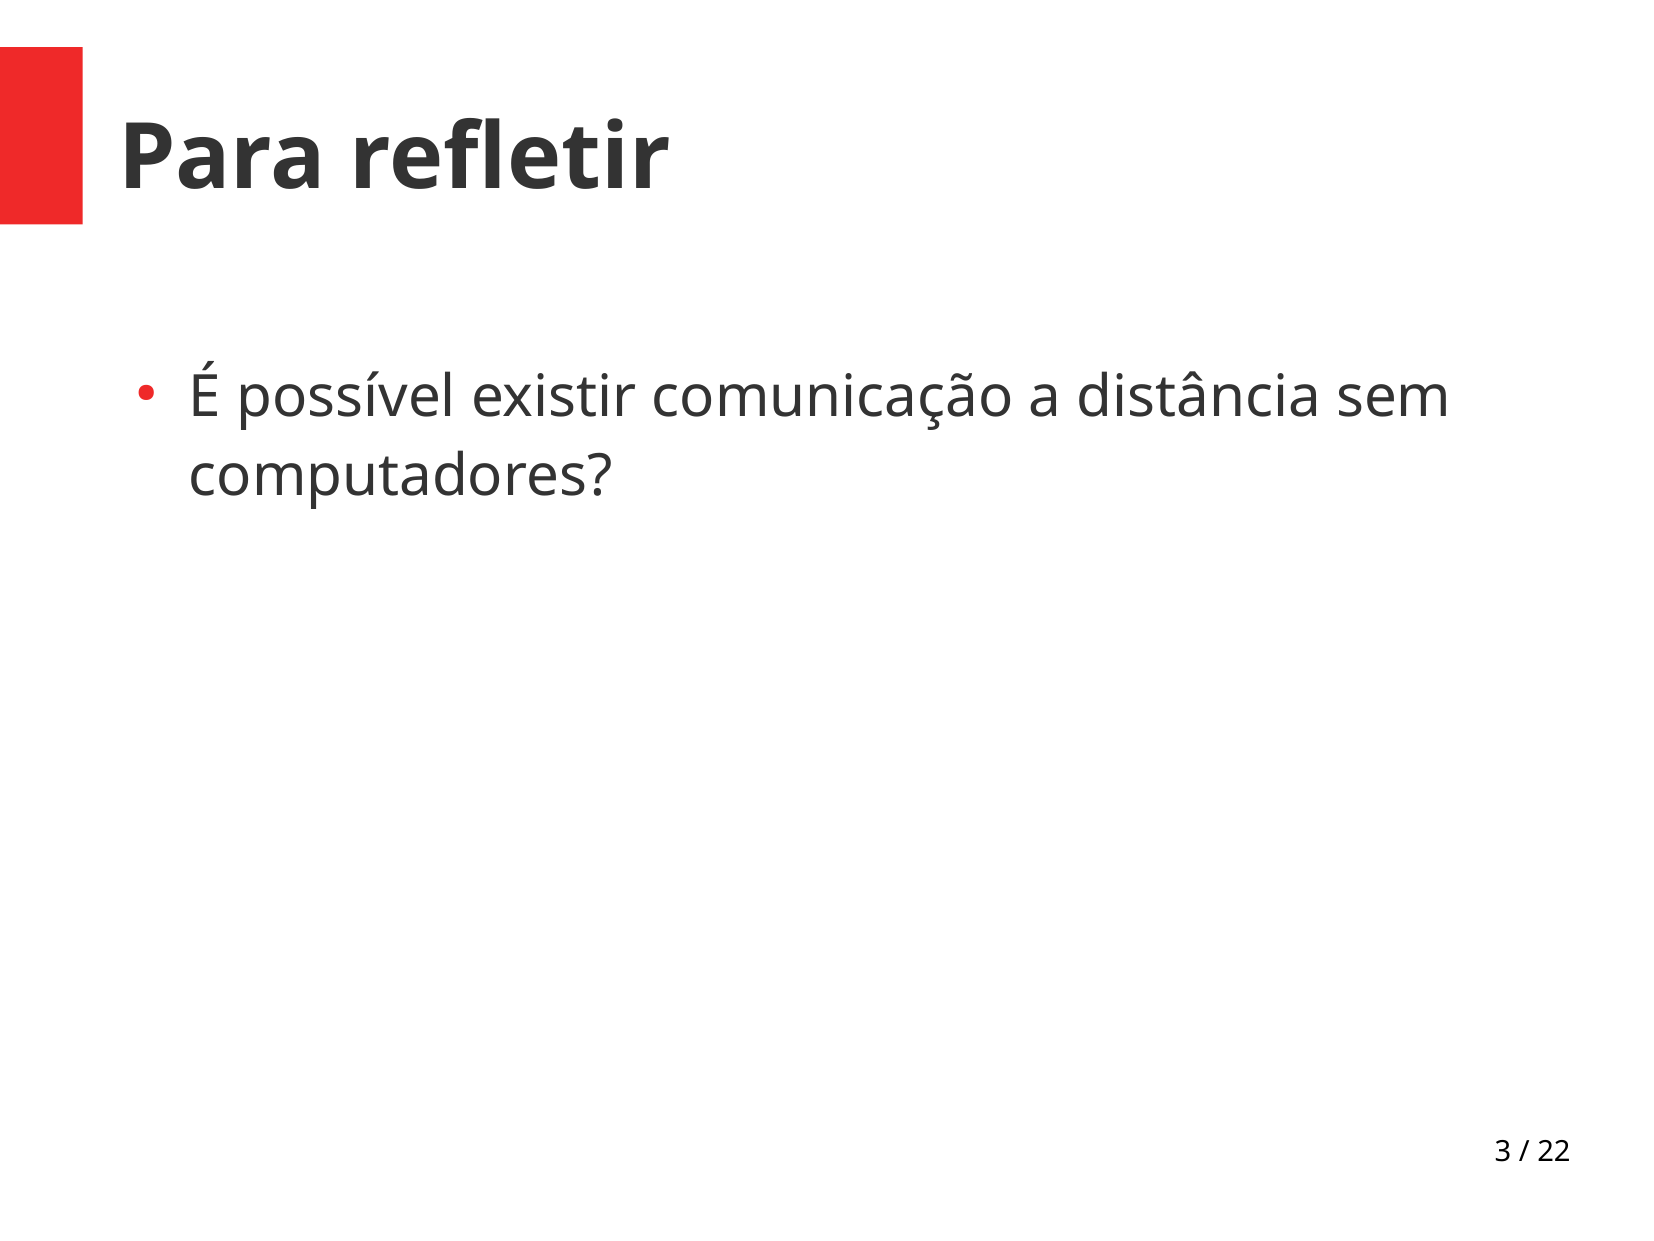

# Para refletir
É possível existir comunicação a distância sem computadores?
3